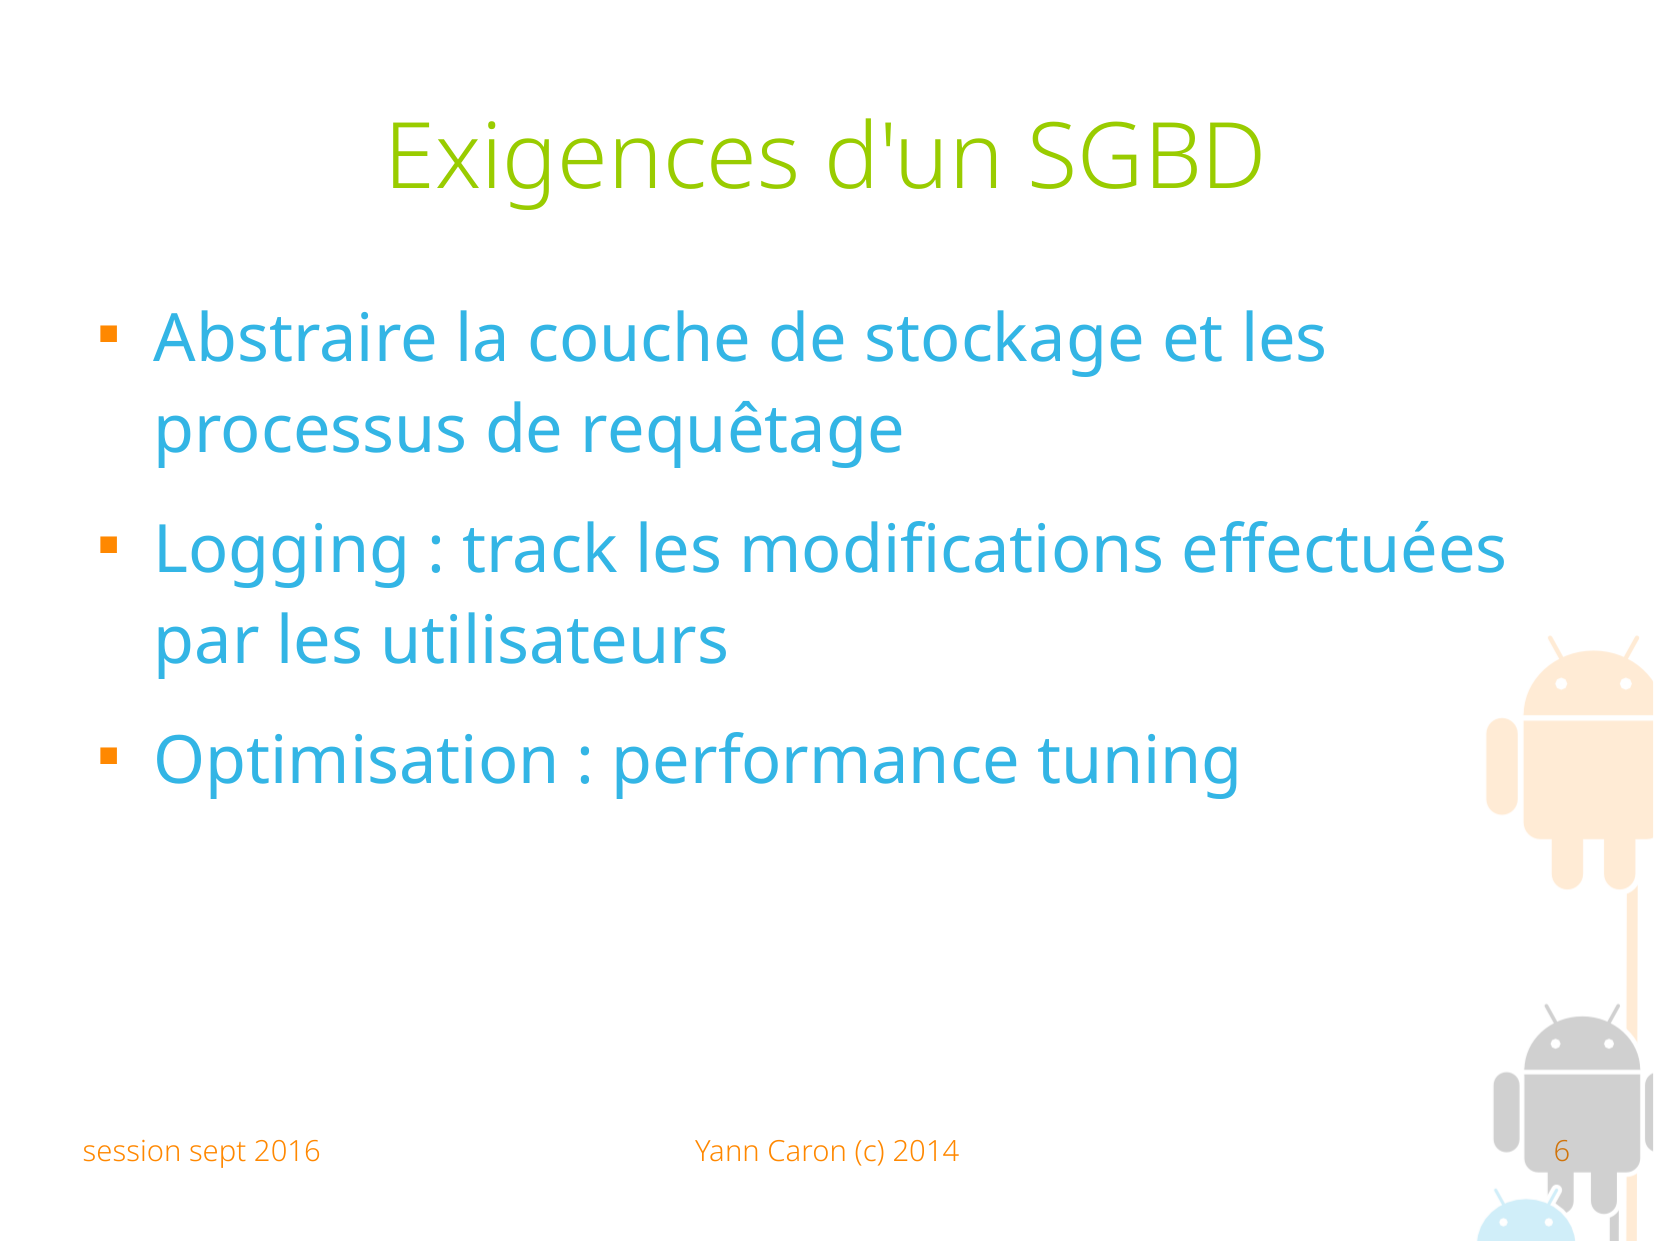

# Exigences d'un SGBD
Abstraire la couche de stockage et les processus de requêtage
Logging : track les modifications effectuées par les utilisateurs
Optimisation : performance tuning
session sept 2016
Yann Caron (c) 2014
6